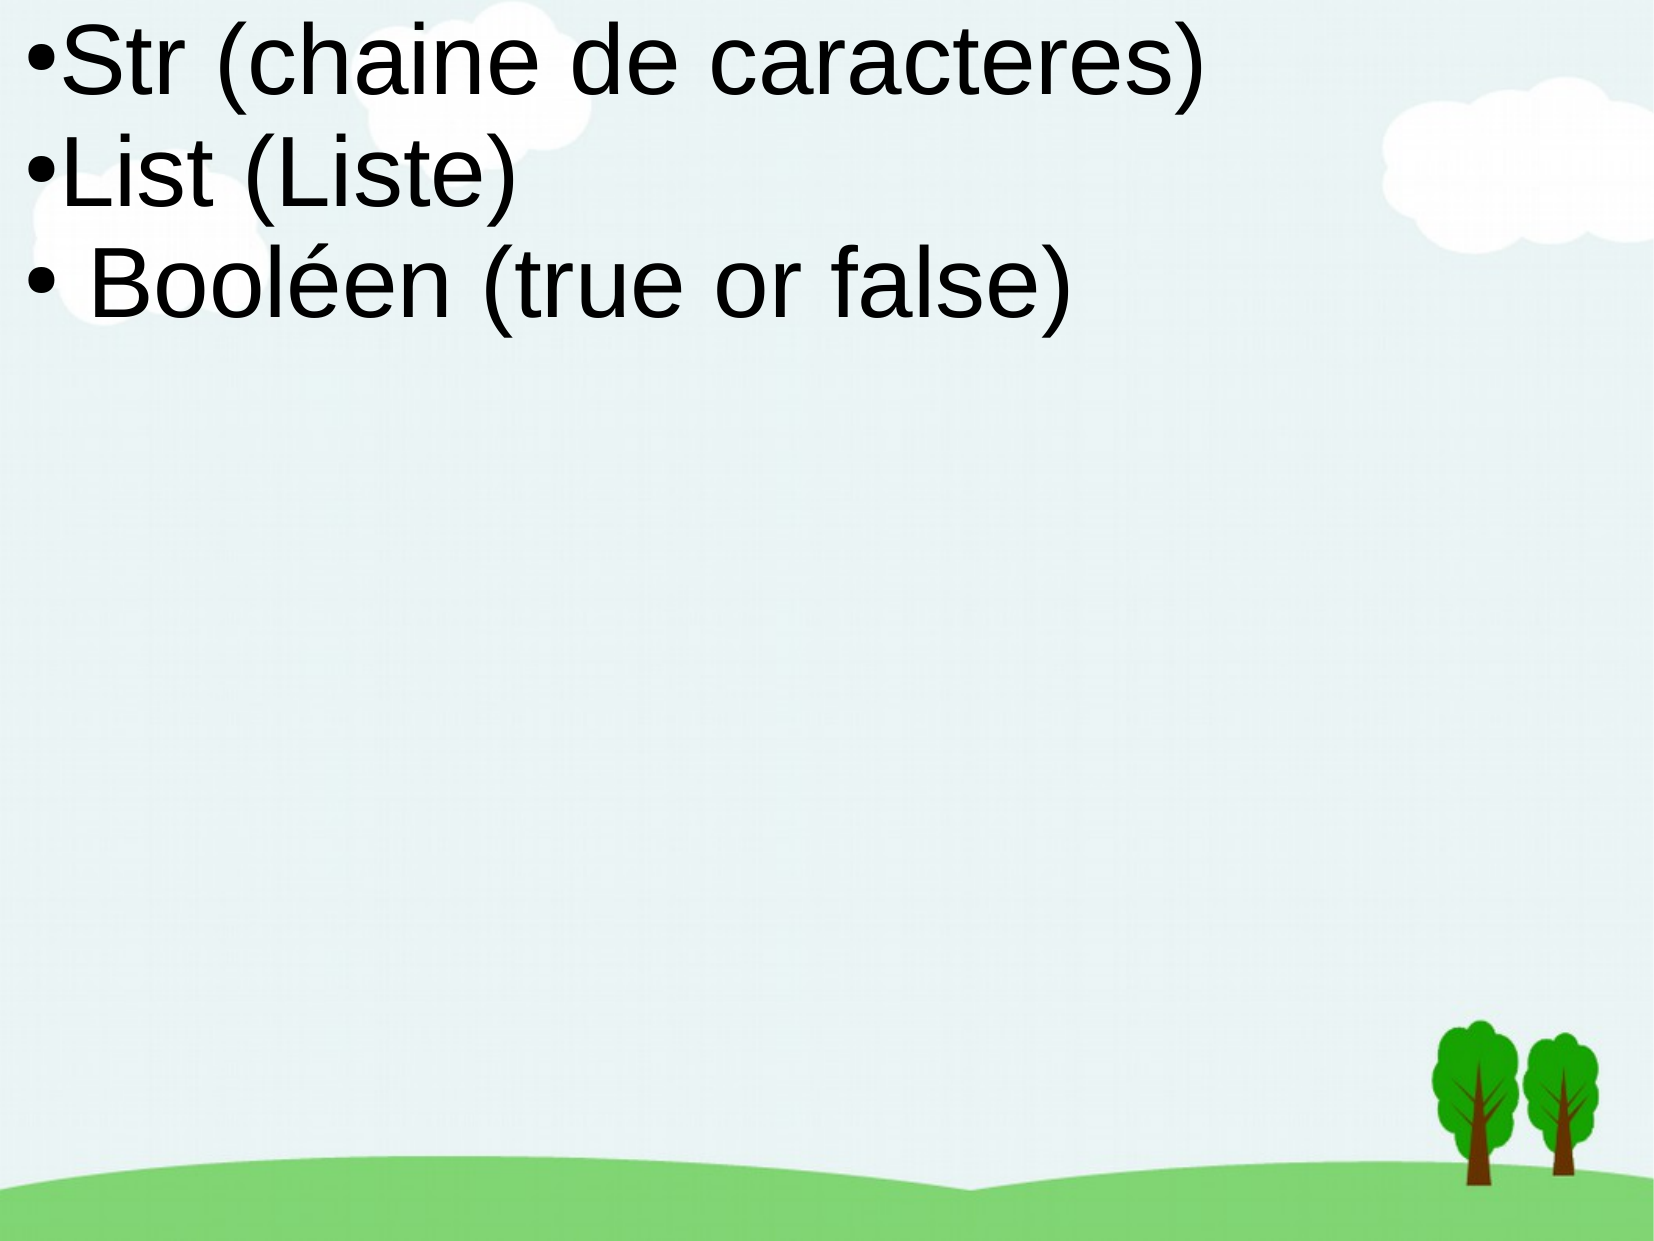

# Str (chaine de caracteres)
List (Liste)
 Booléen (true or false)